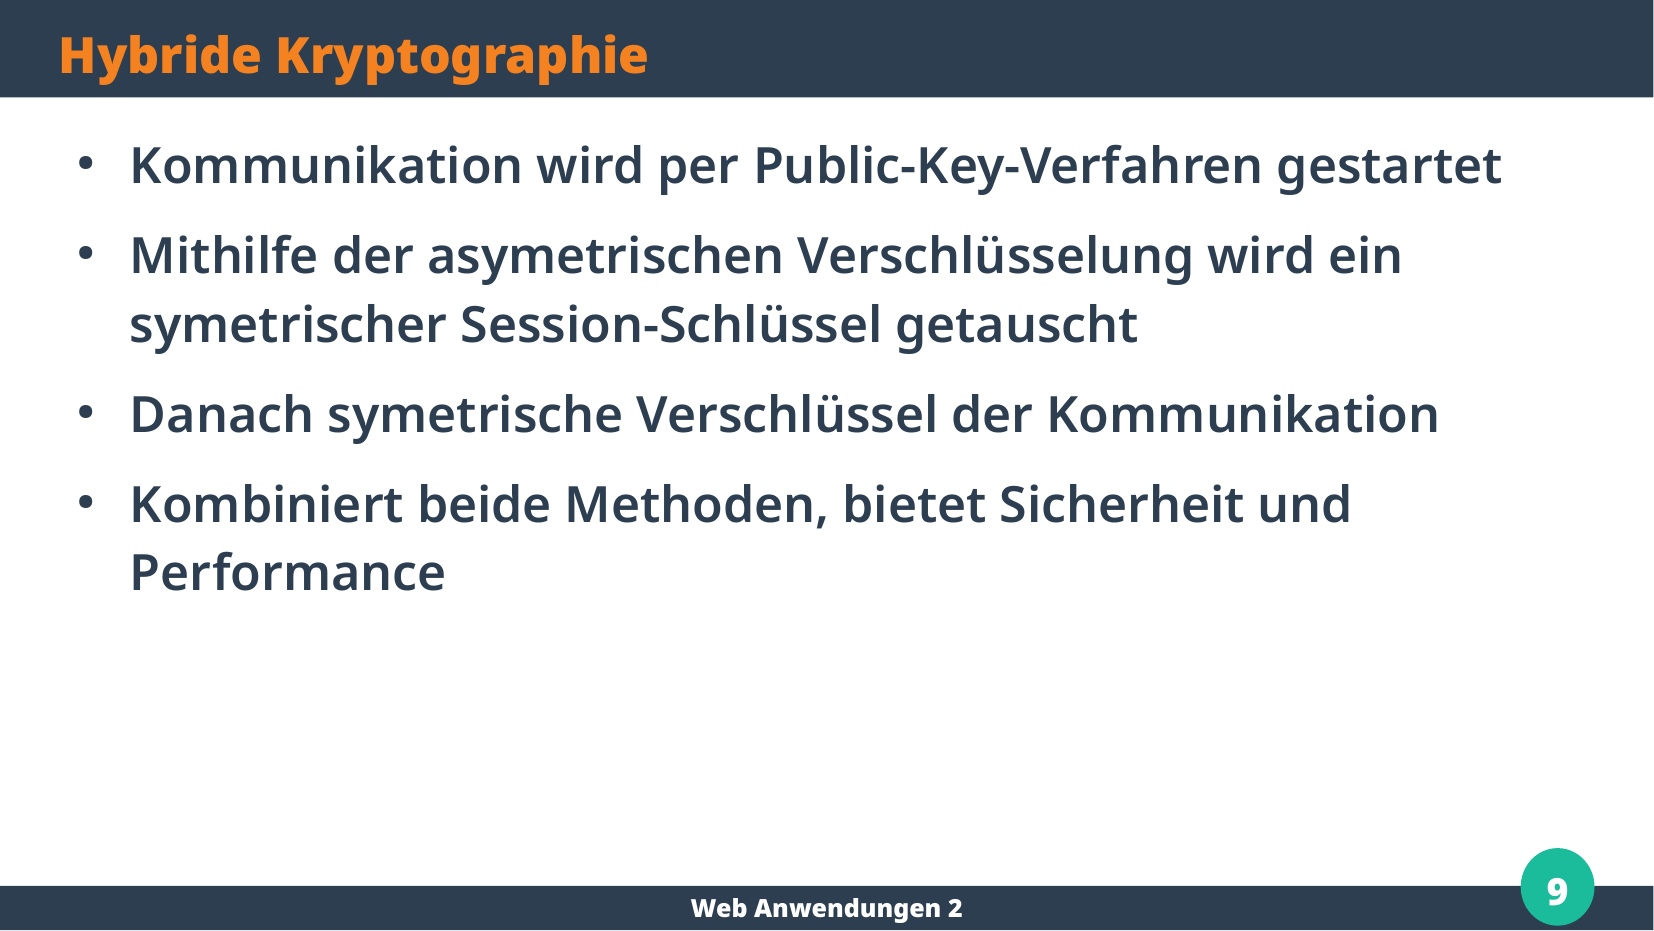

# Hybride Kryptographie
Kommunikation wird per Public-Key-Verfahren gestartet
Mithilfe der asymetrischen Verschlüsselung wird ein symetrischer Session-Schlüssel getauscht
Danach symetrische Verschlüssel der Kommunikation
Kombiniert beide Methoden, bietet Sicherheit und Performance
9